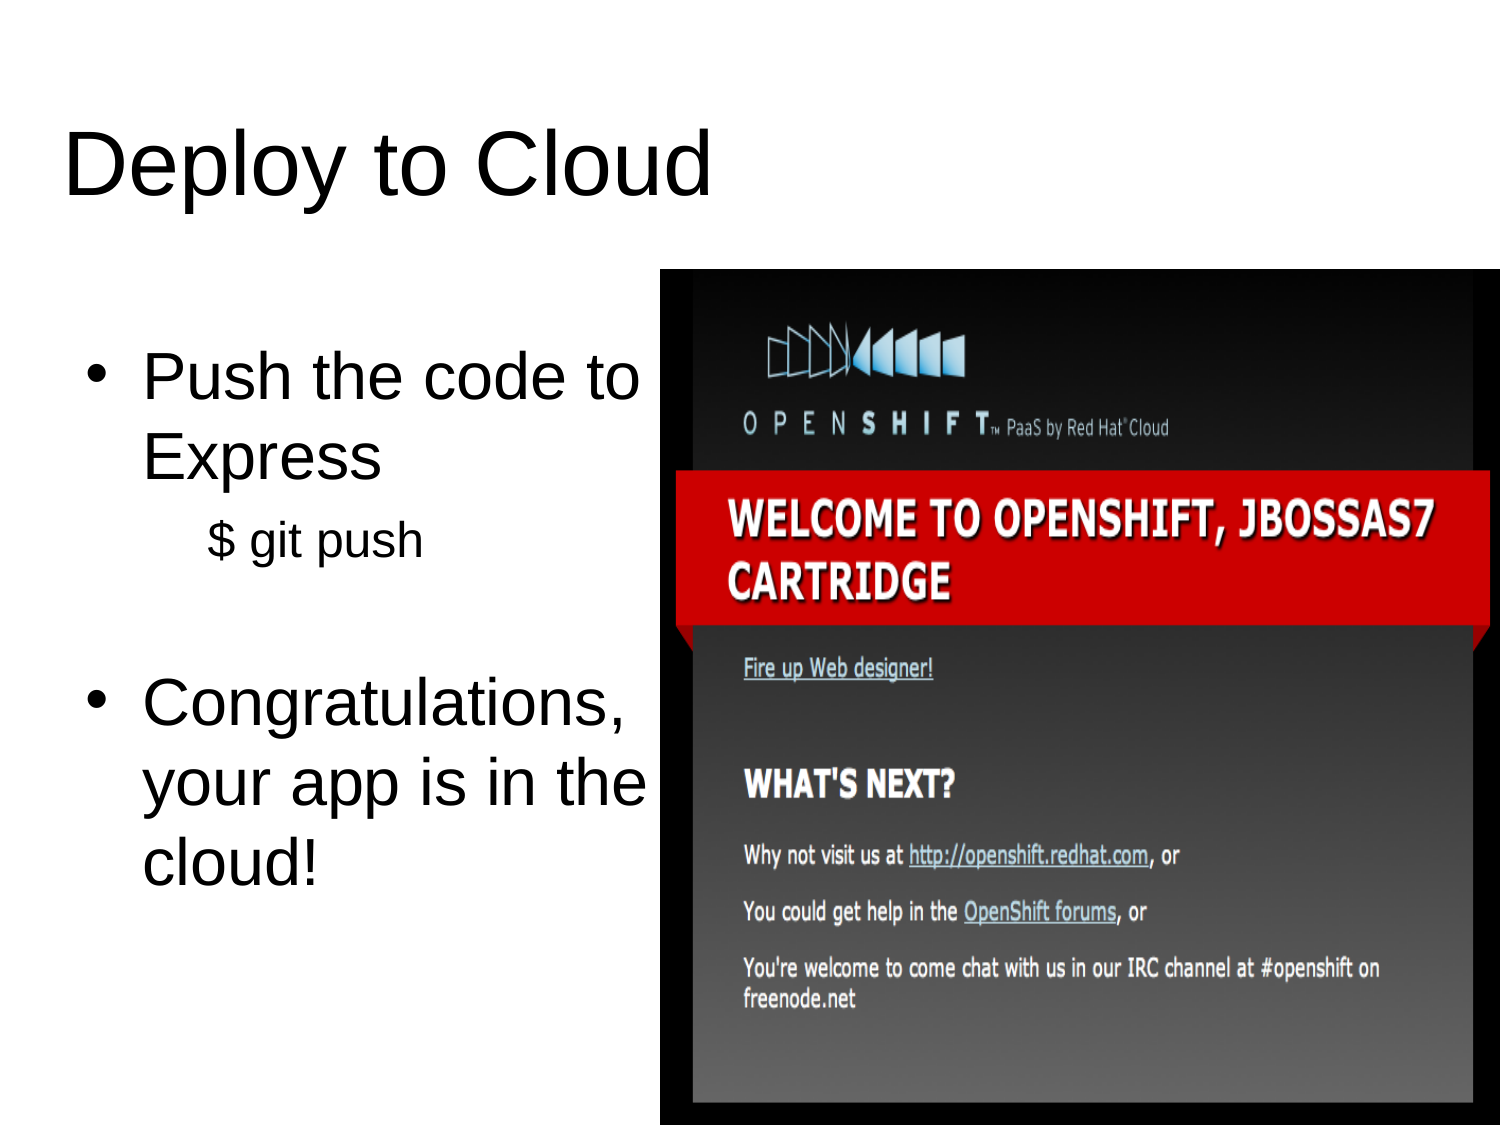

# Deploy to Cloud
Push the code to Express
$ git push
Congratulations, your app is in the cloud!